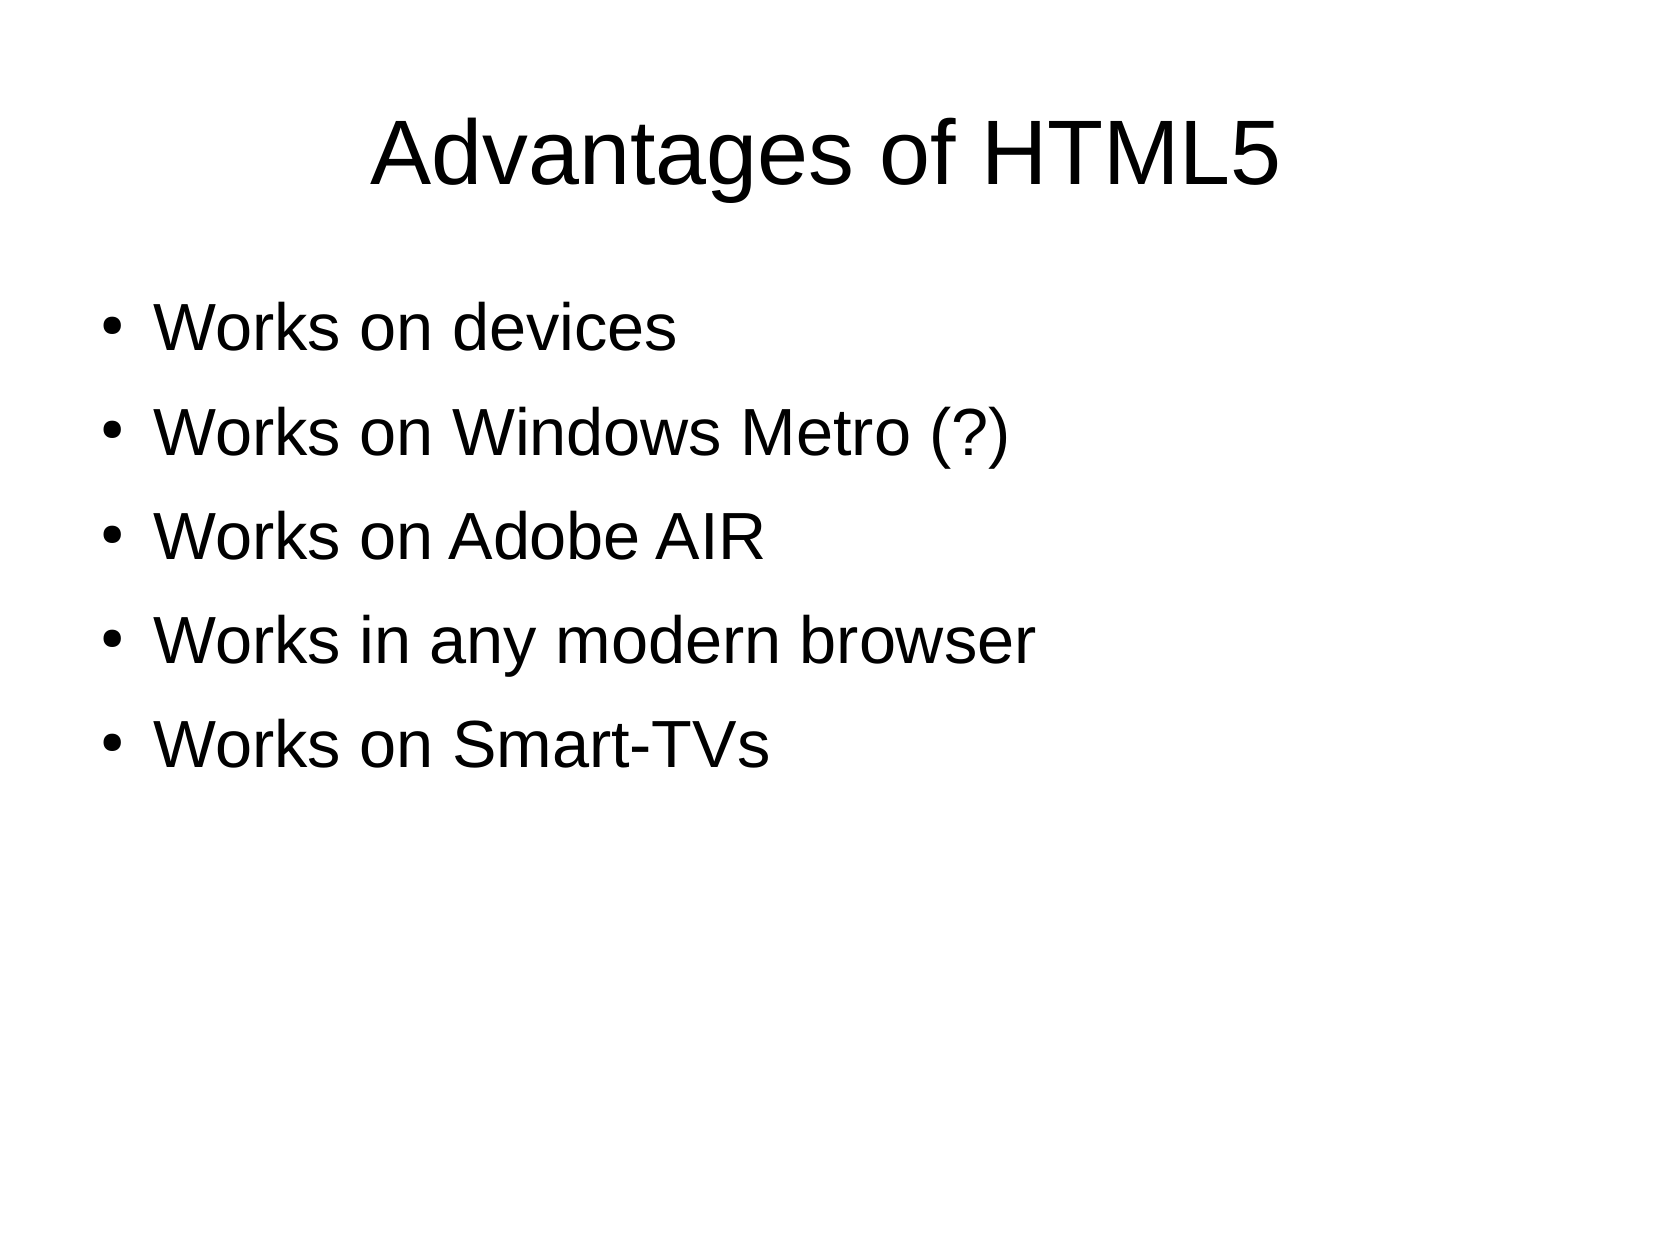

# Advantages of HTML5
Works on devices
Works on Windows Metro (?)
Works on Adobe AIR
Works in any modern browser
Works on Smart-TVs